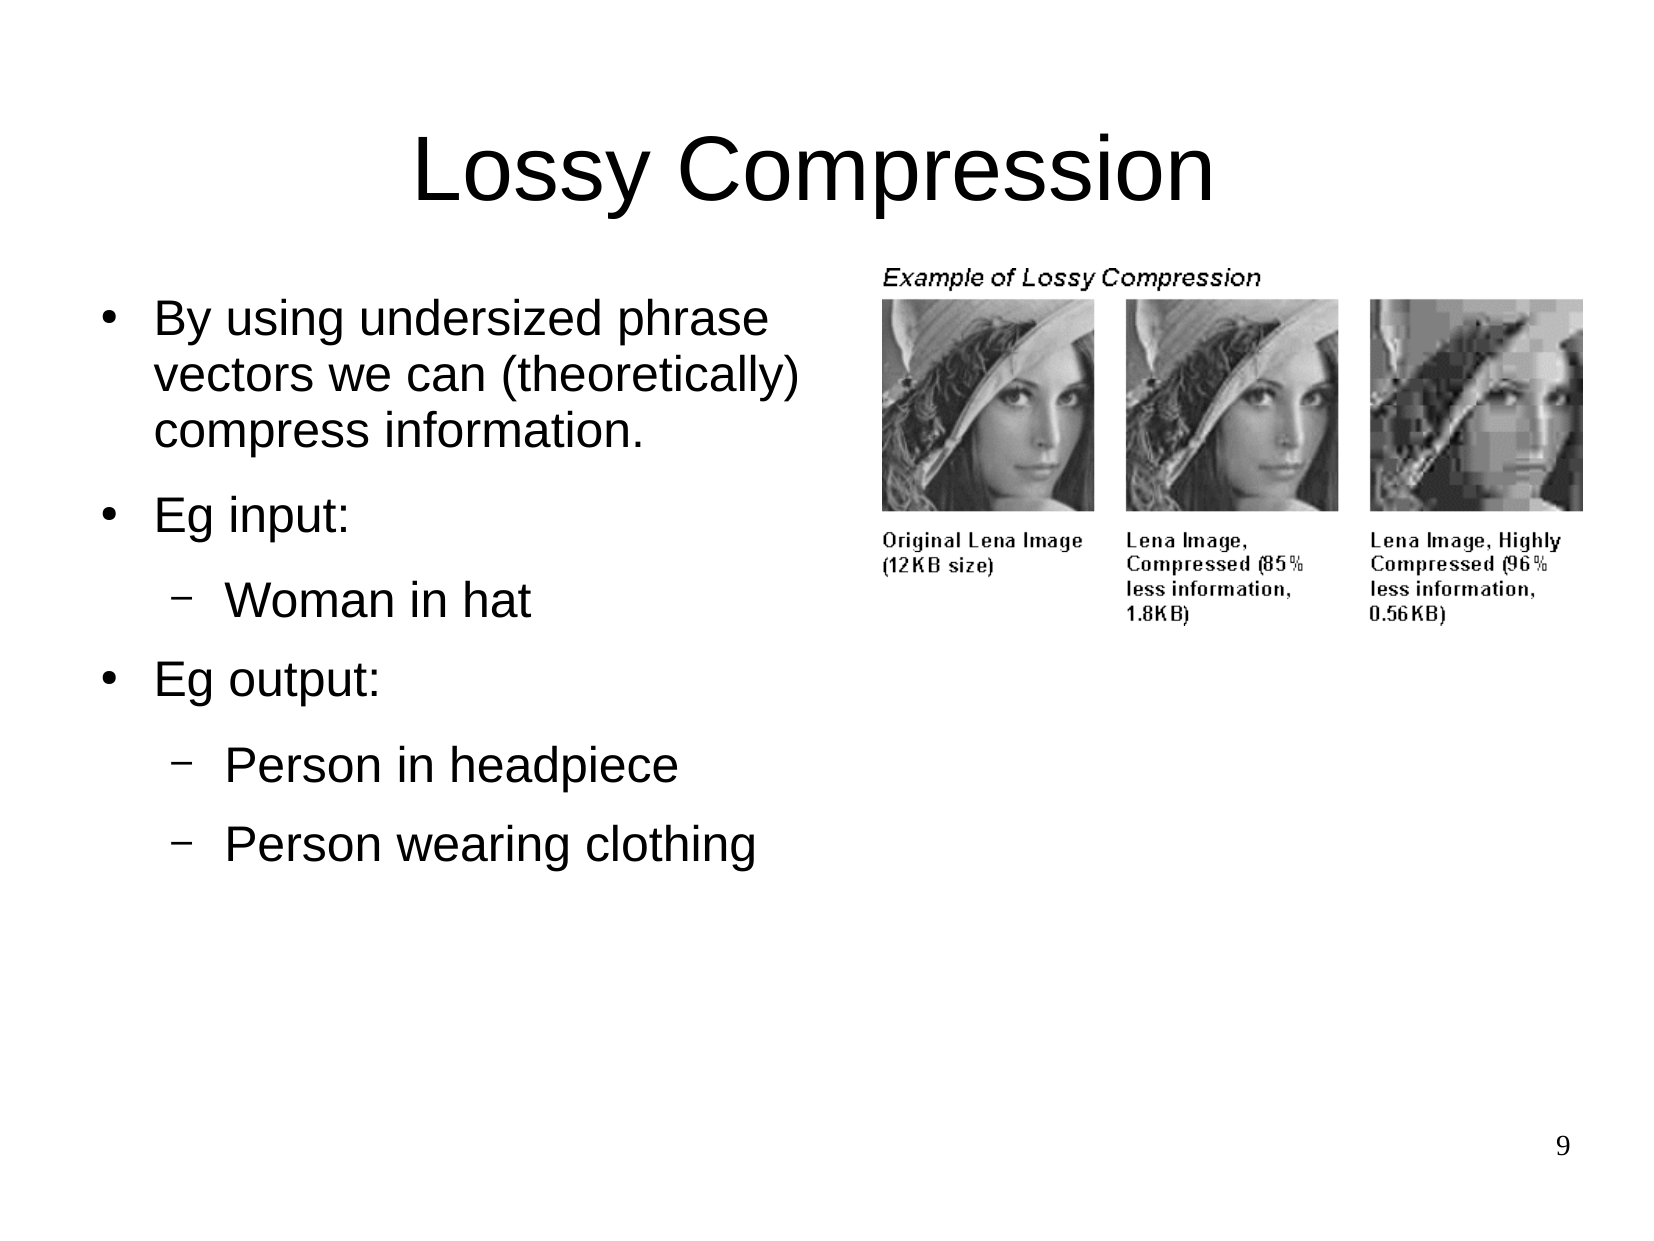

# Lossy Compression
By using undersized phrase vectors we can (theoretically) compress information.
Eg input:
Woman in hat
Eg output:
Person in headpiece
Person wearing clothing
9